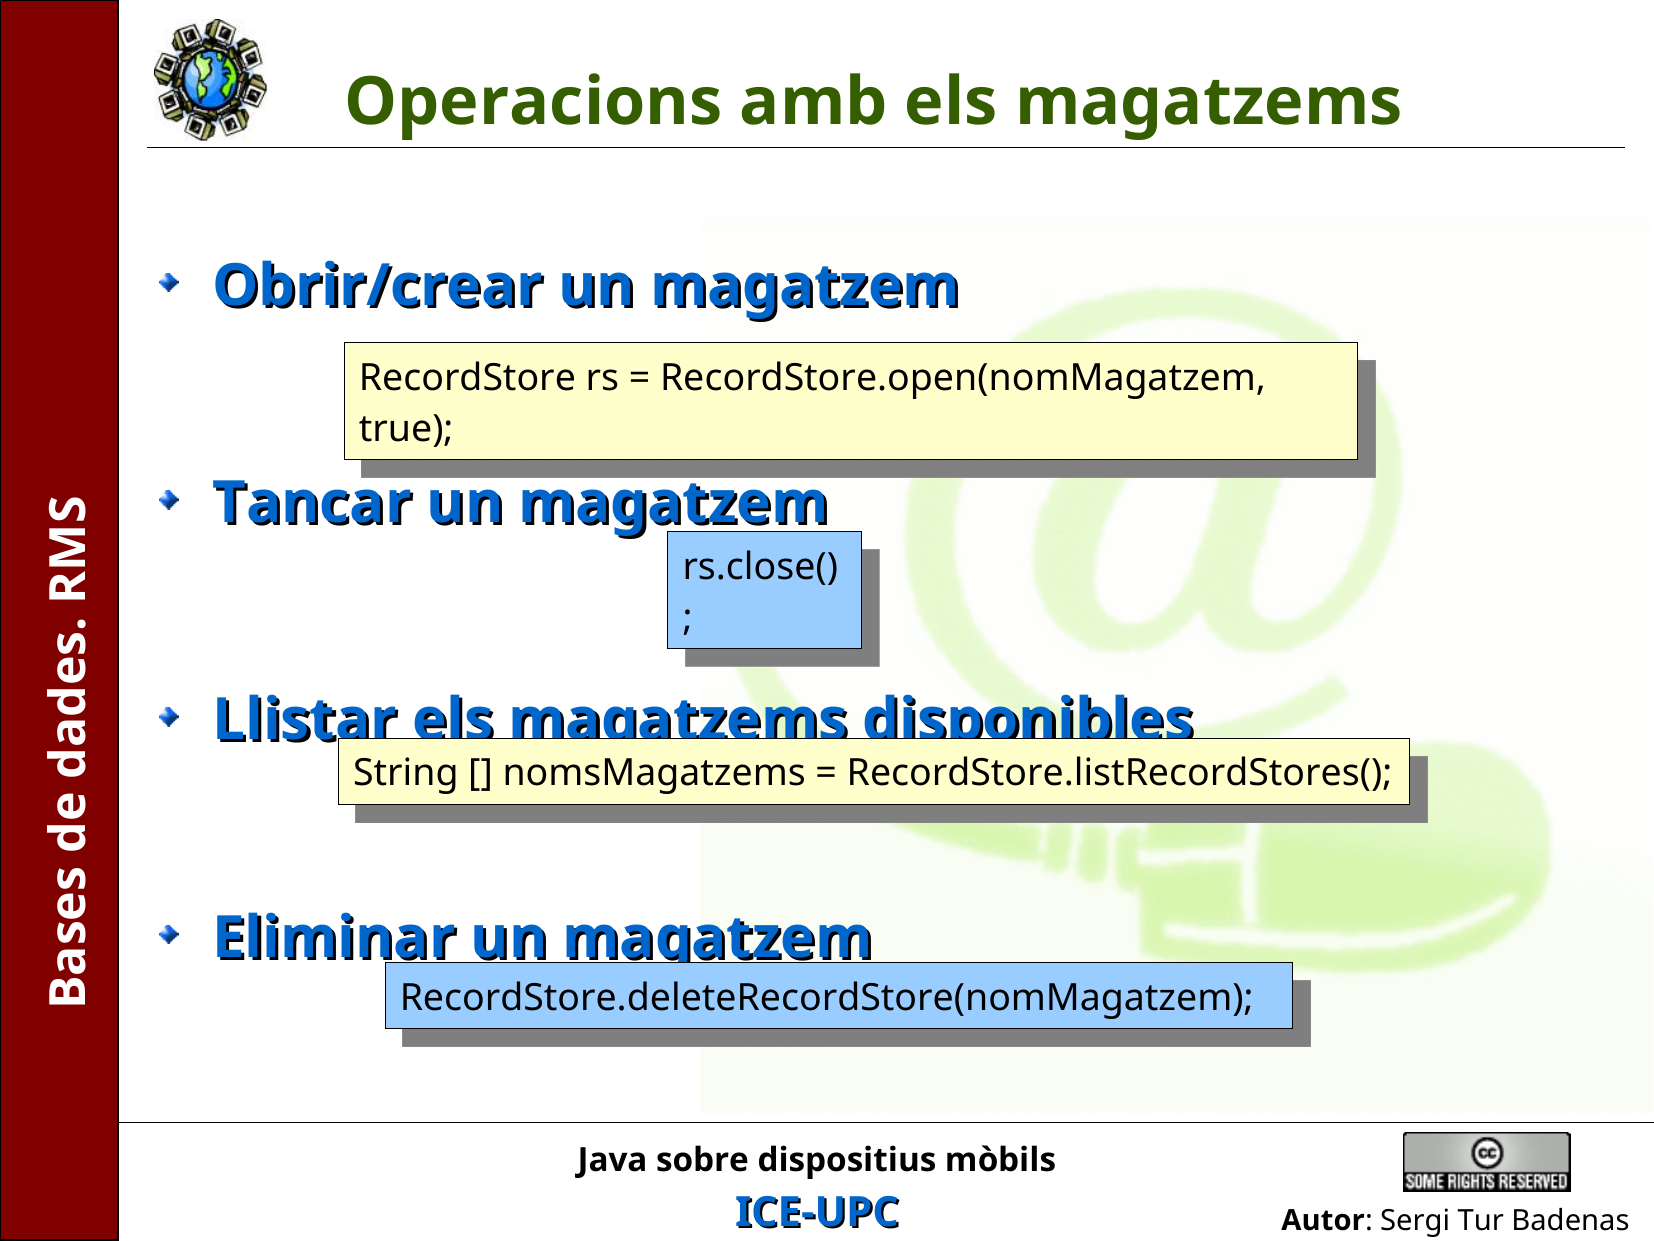

# Operacions amb els magatzems
Obrir/crear un magatzem
Tancar un magatzem
Llistar els magatzems disponibles
Eliminar un magatzem
RecordStore rs = RecordStore.open(nomMagatzem, true);
rs.close();
String [] nomsMagatzems = RecordStore.listRecordStores();
RecordStore.deleteRecordStore(nomMagatzem);